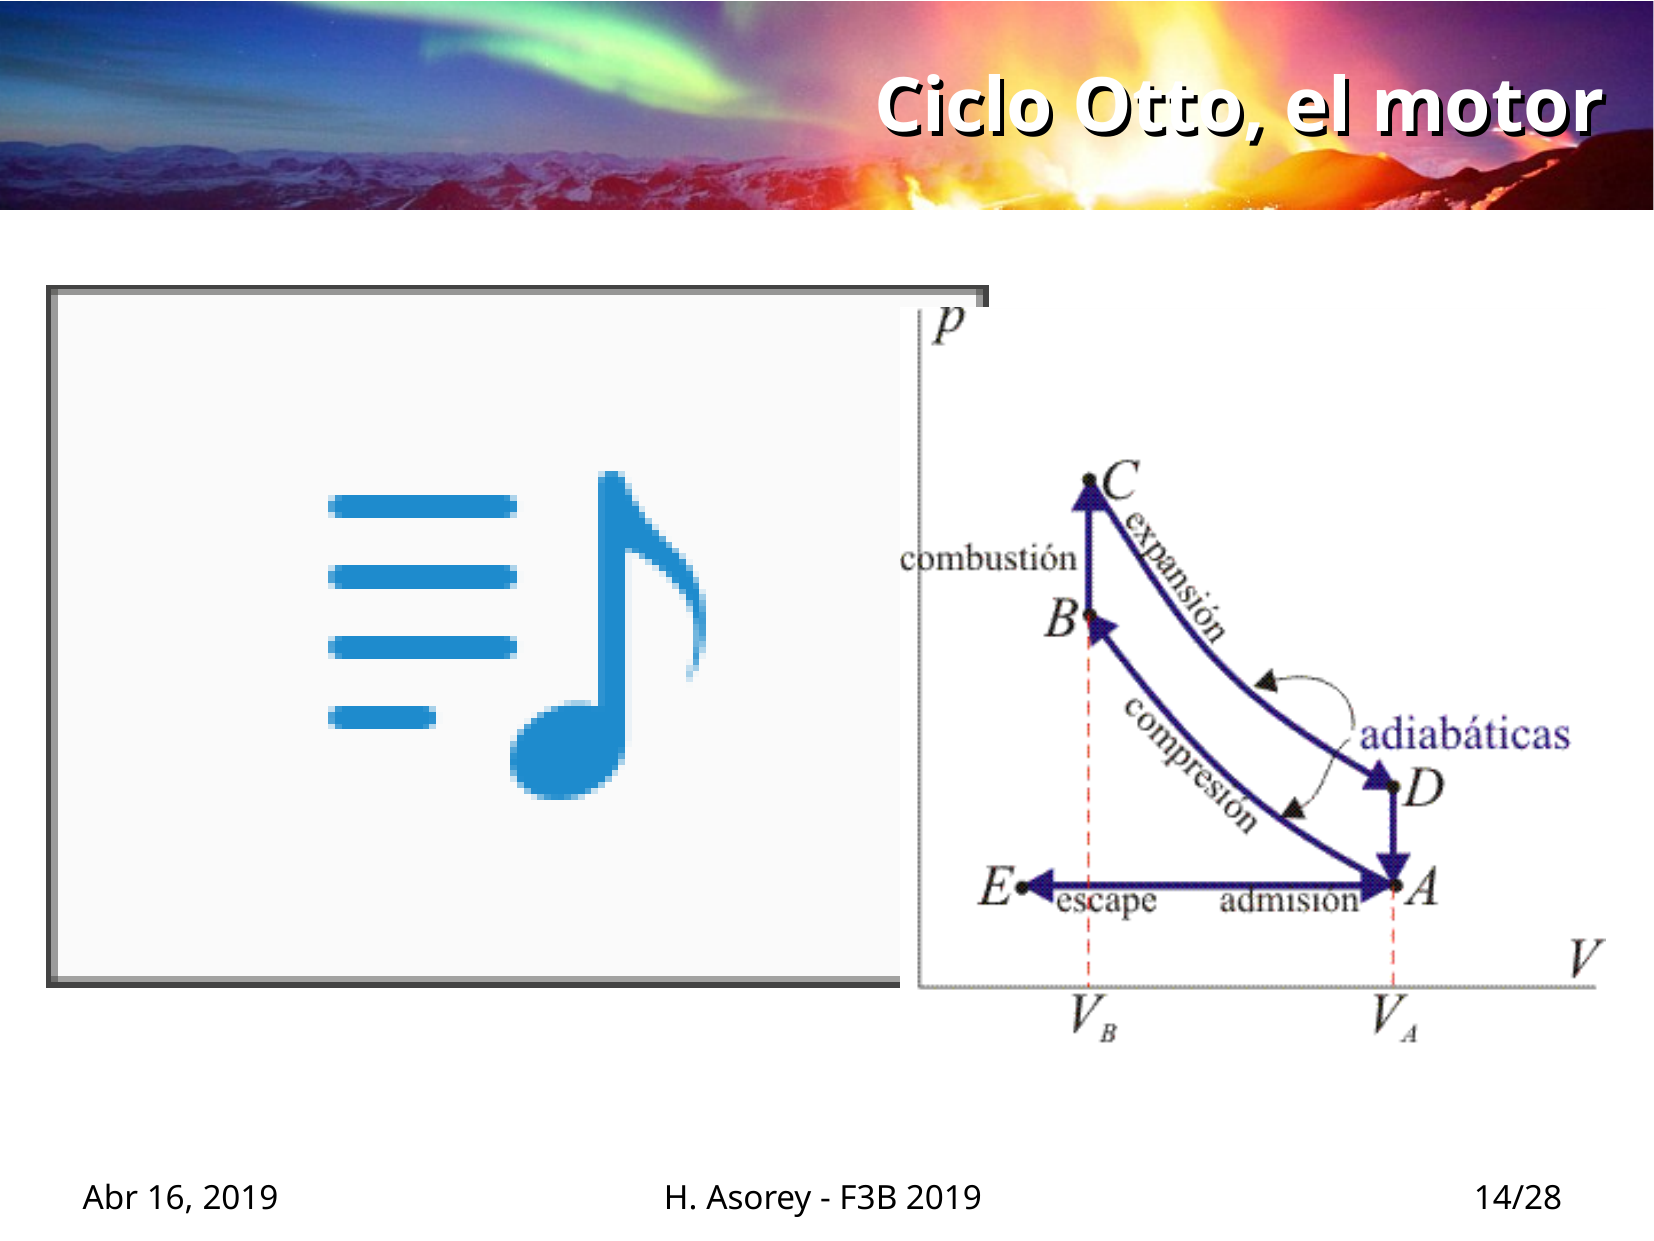

# Ciclo Otto, el motor
Abr 16, 2019
H. Asorey - F3B 2019
14